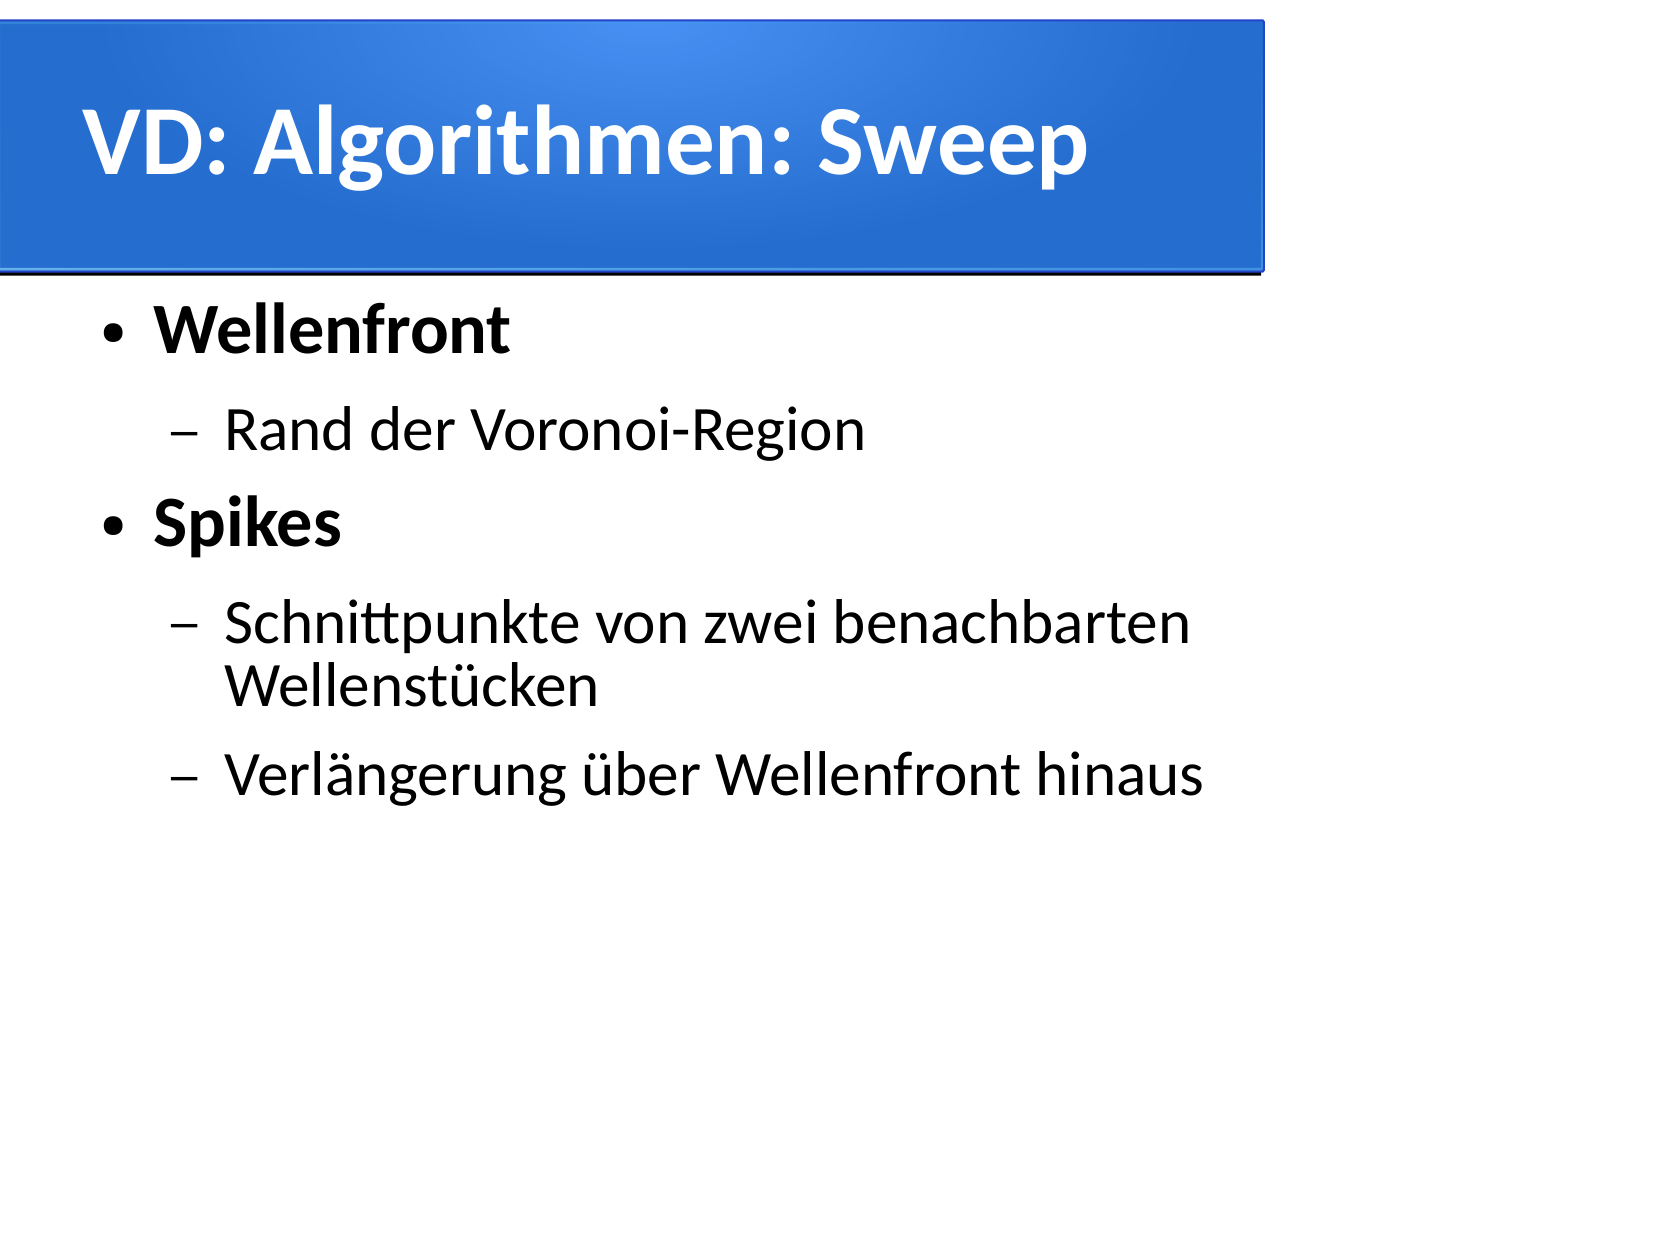

# VD: Algorithmen: Sweep
Wellenfront
Rand der Voronoi-Region
Spikes
Schnittpunkte von zwei benachbarten Wellenstücken
Verlängerung über Wellenfront hinaus